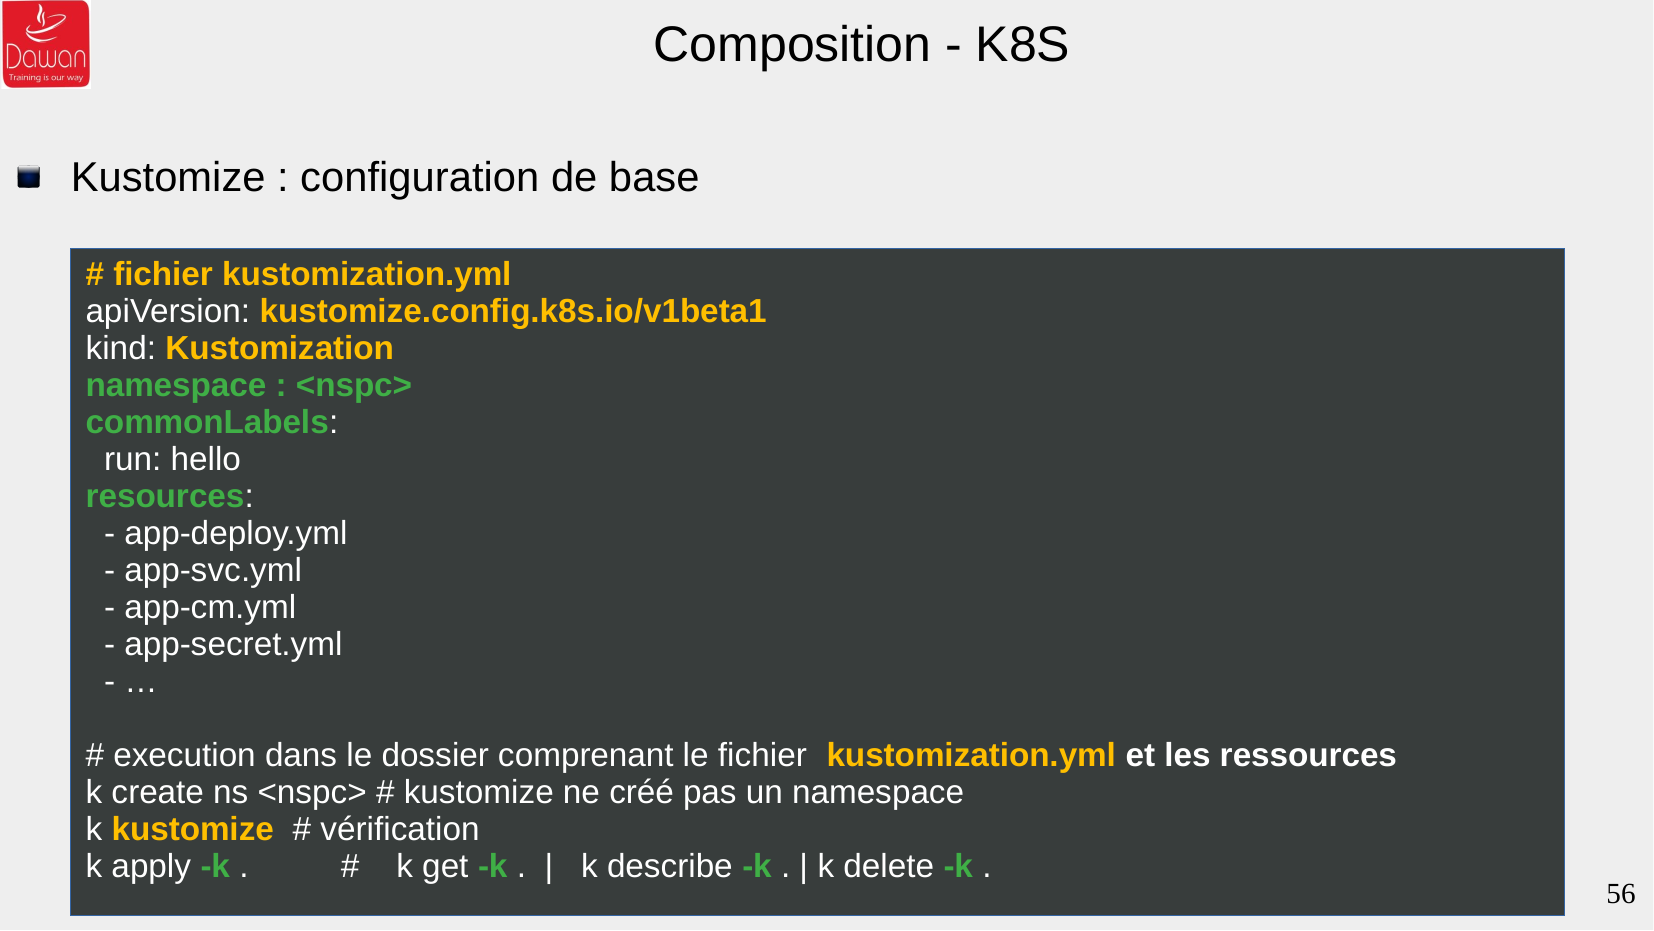

# Composition - K8S
Kustomize : configuration de base
# fichier kustomization.yml
apiVersion: kustomize.config.k8s.io/v1beta1
kind: Kustomization
namespace : <nspc>
commonLabels:
 run: hello
resources:
 - app-deploy.yml
 - app-svc.yml
 - app-cm.yml
 - app-secret.yml
 - …
# execution dans le dossier comprenant le fichier kustomization.yml et les ressources
k create ns <nspc> # kustomize ne créé pas un namespace
k kustomize # vérification
k apply -k . # k get -k . | k describe -k . | k delete -k .
56